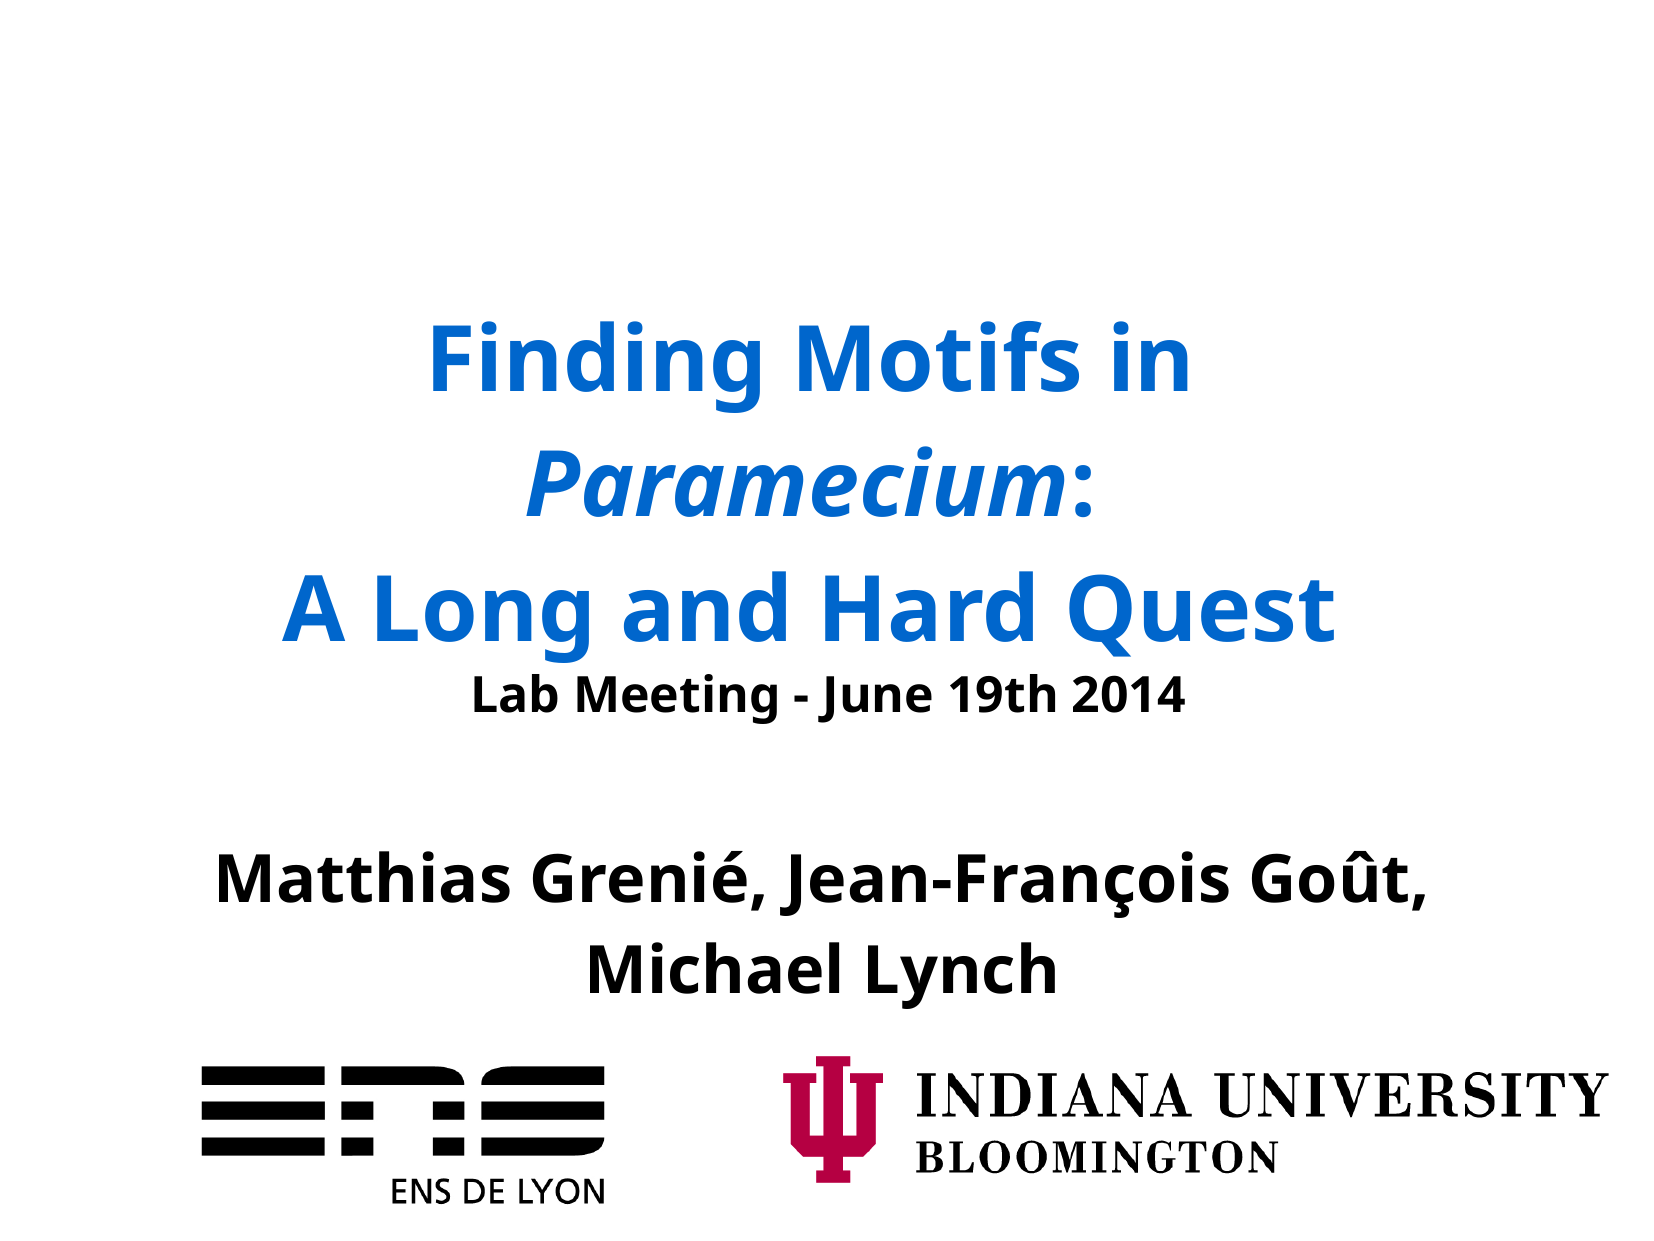

Finding Motifs in Paramecium:
A Long and Hard Quest
Lab Meeting - June 19th 2014
Matthias Grenié, Jean-François Goût, Michael Lynch